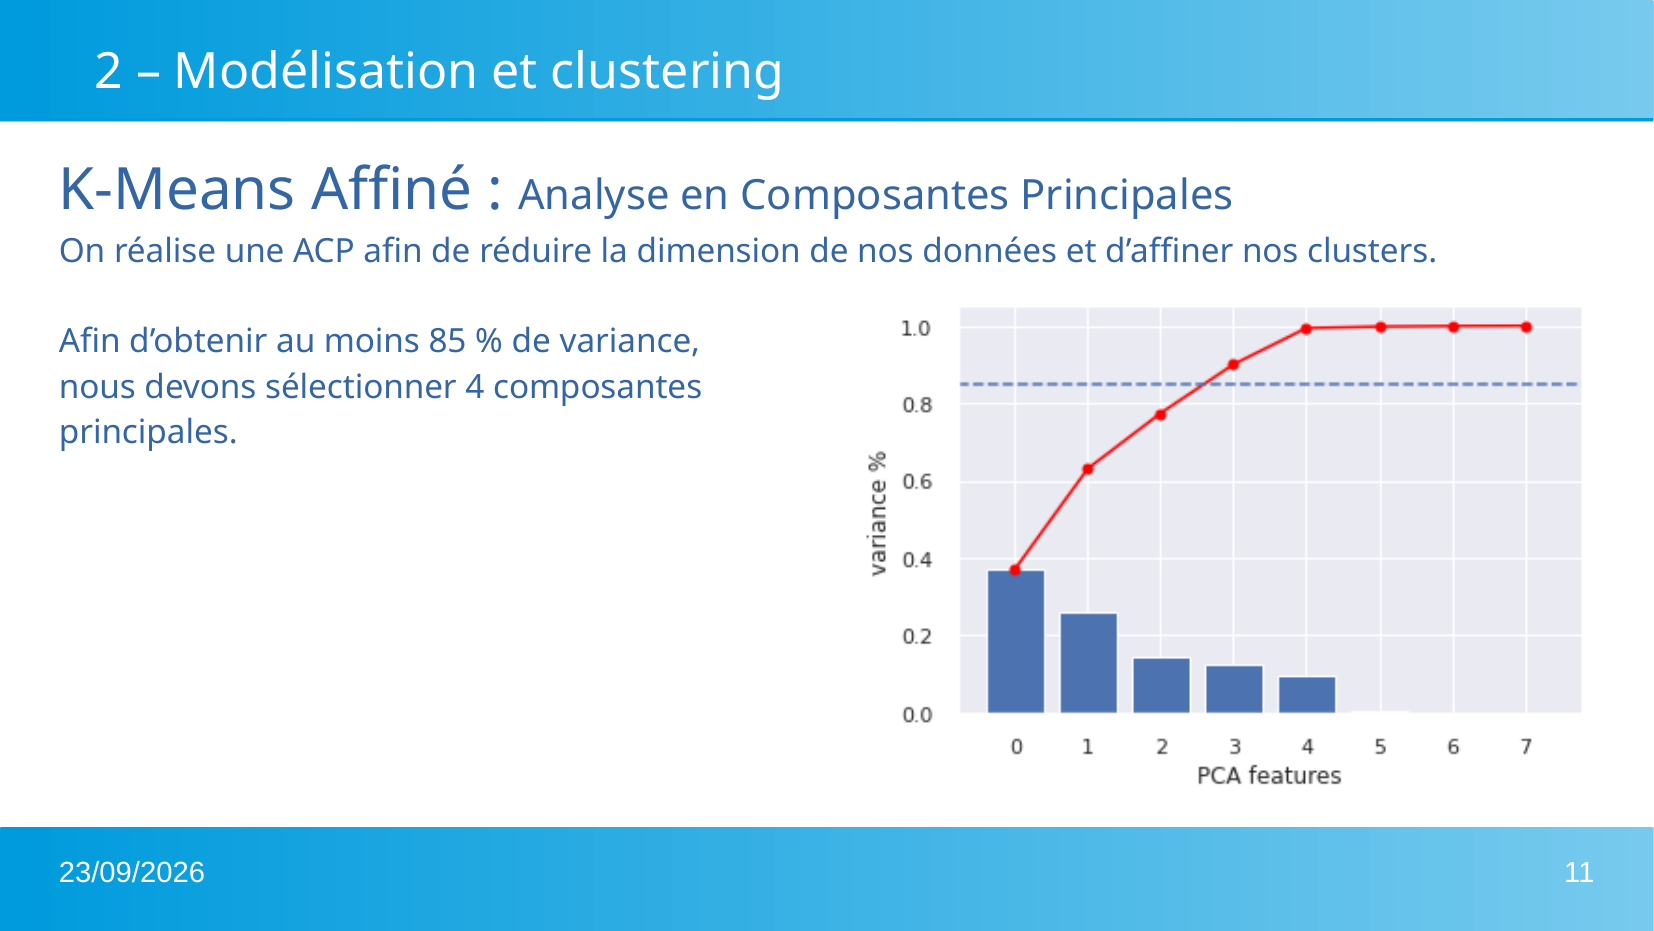

# 2 – Modélisation et clustering
K-Means Affiné : Analyse en Composantes Principales
On réalise une ACP afin de réduire la dimension de nos données et d’affiner nos clusters.
Afin d’obtenir au moins 85 % de variance,
nous devons sélectionner 4 composantes
principales.
11